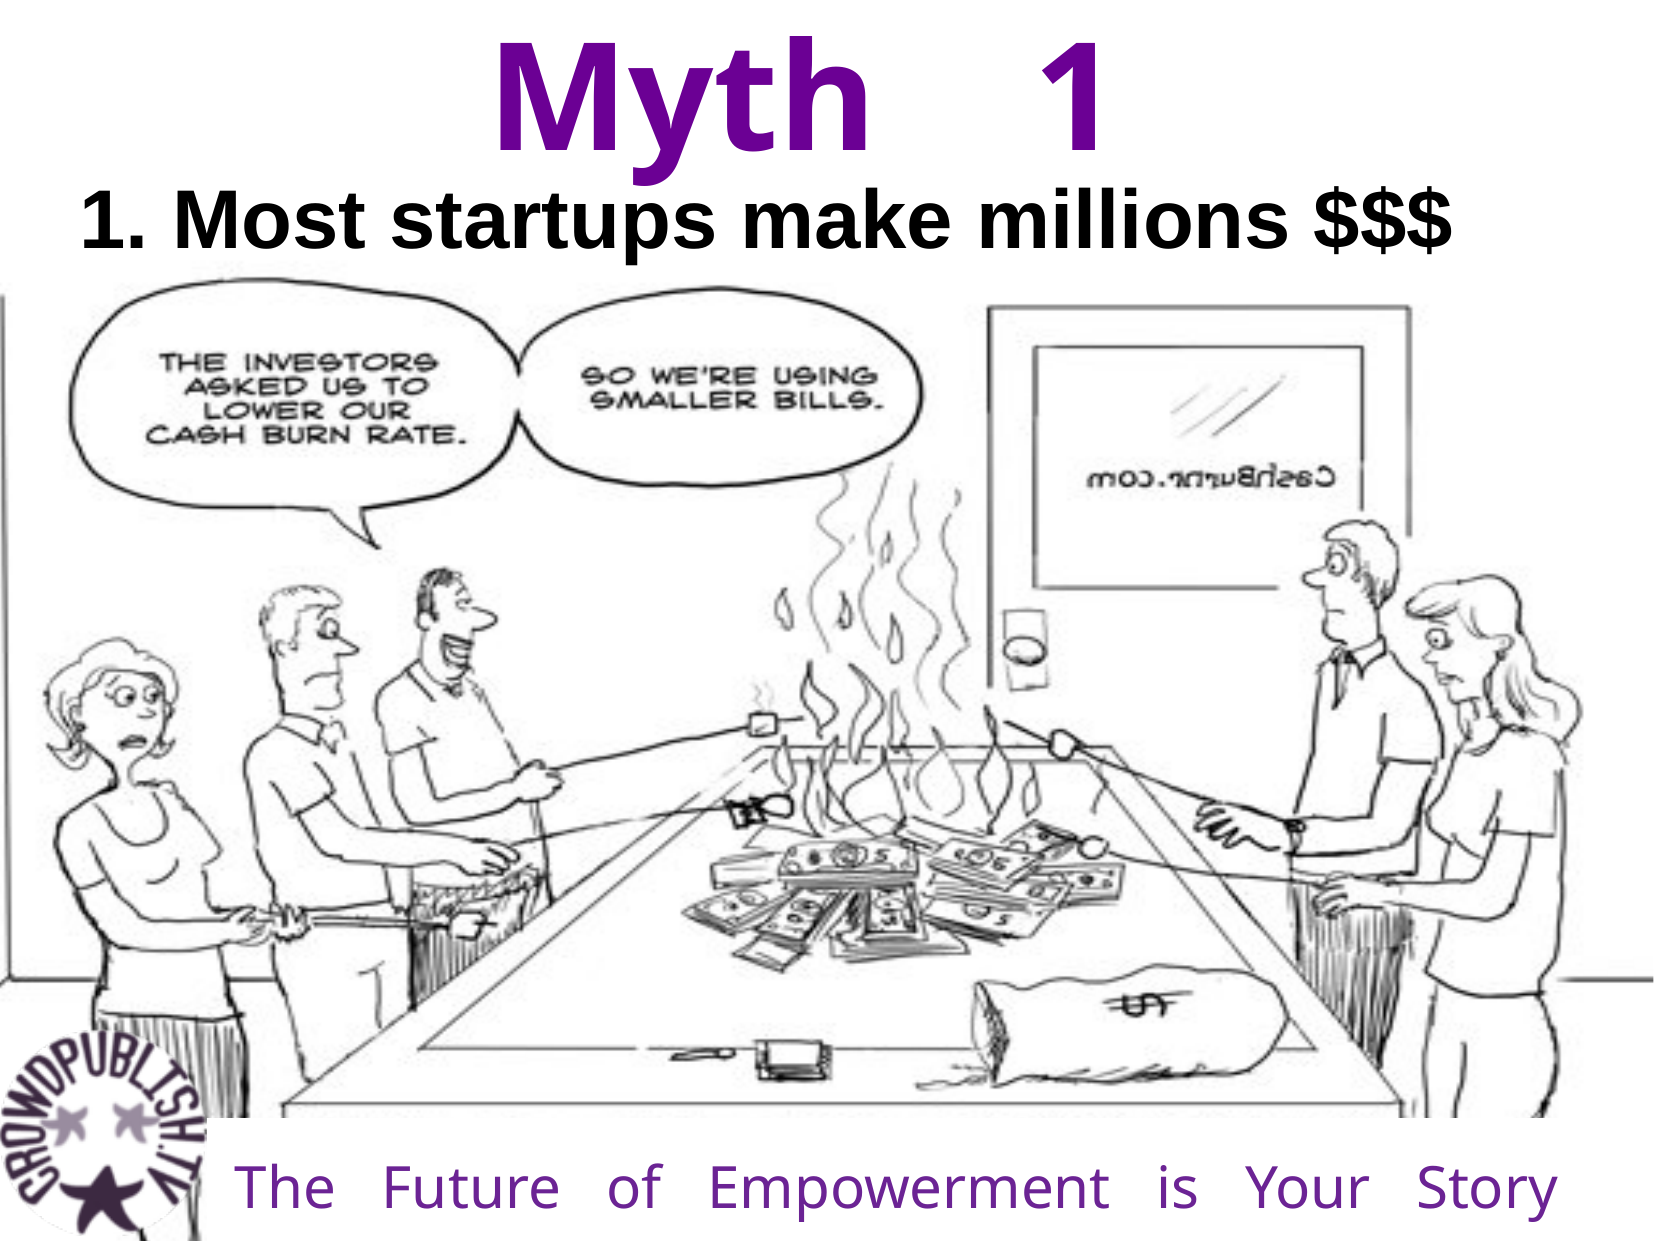

Myth 1
# 1. Most startups make millions $$$
The Future of Empowerment is Your Story